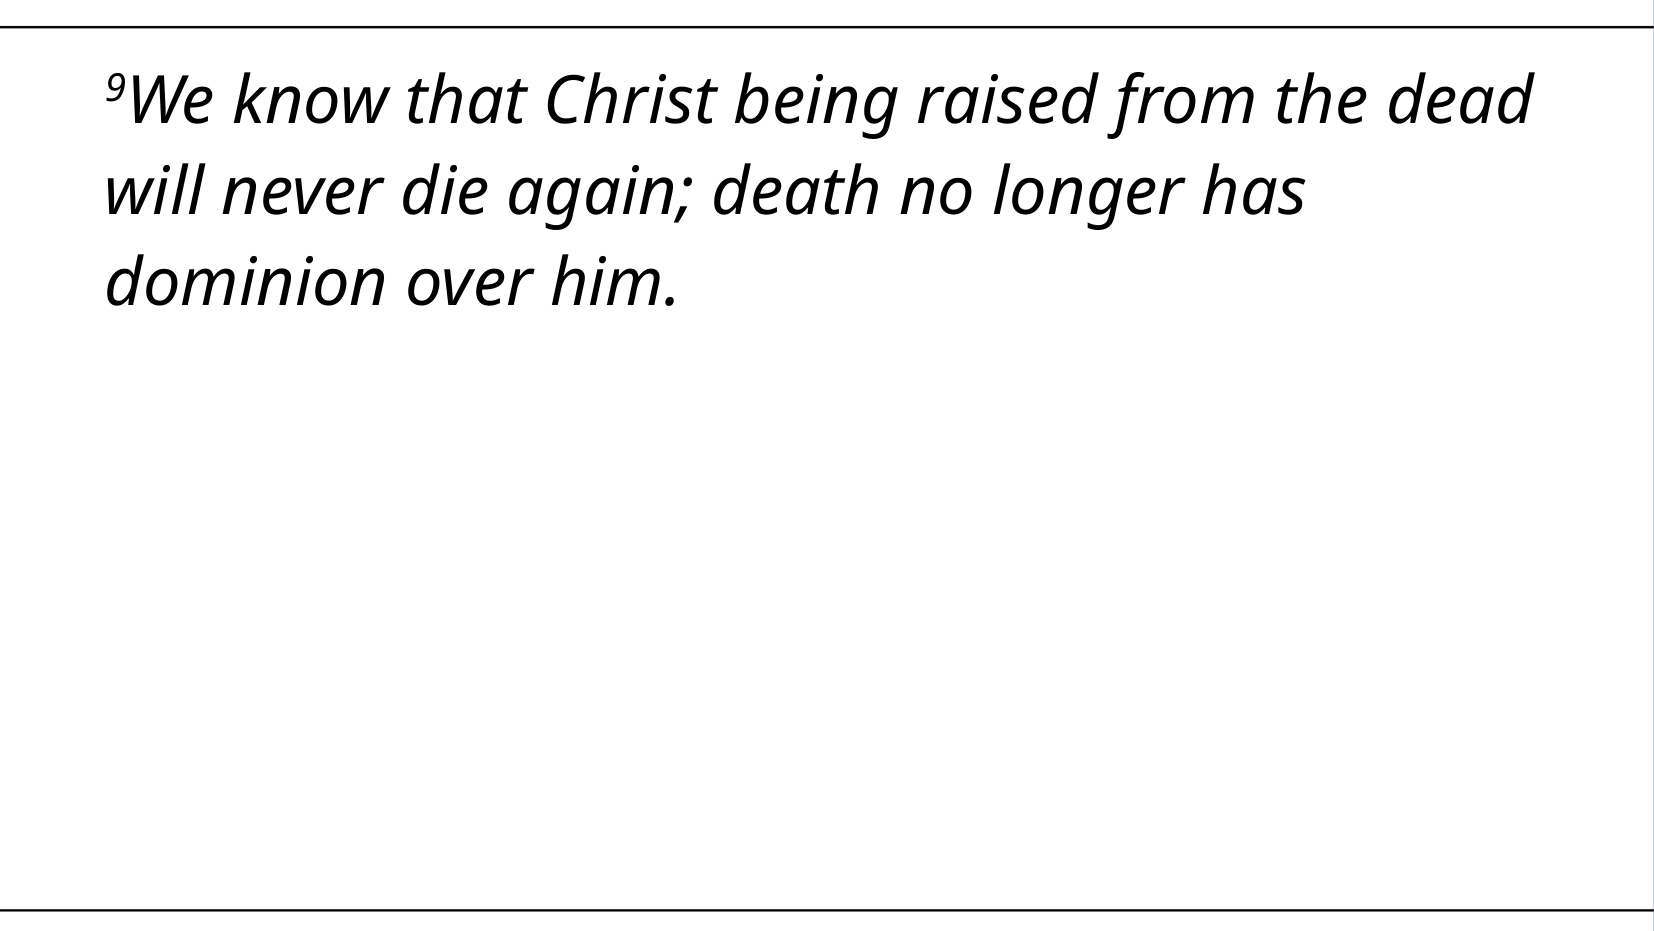

9We know that Christ being raised from the dead will never die again; death no longer has dominion over him.